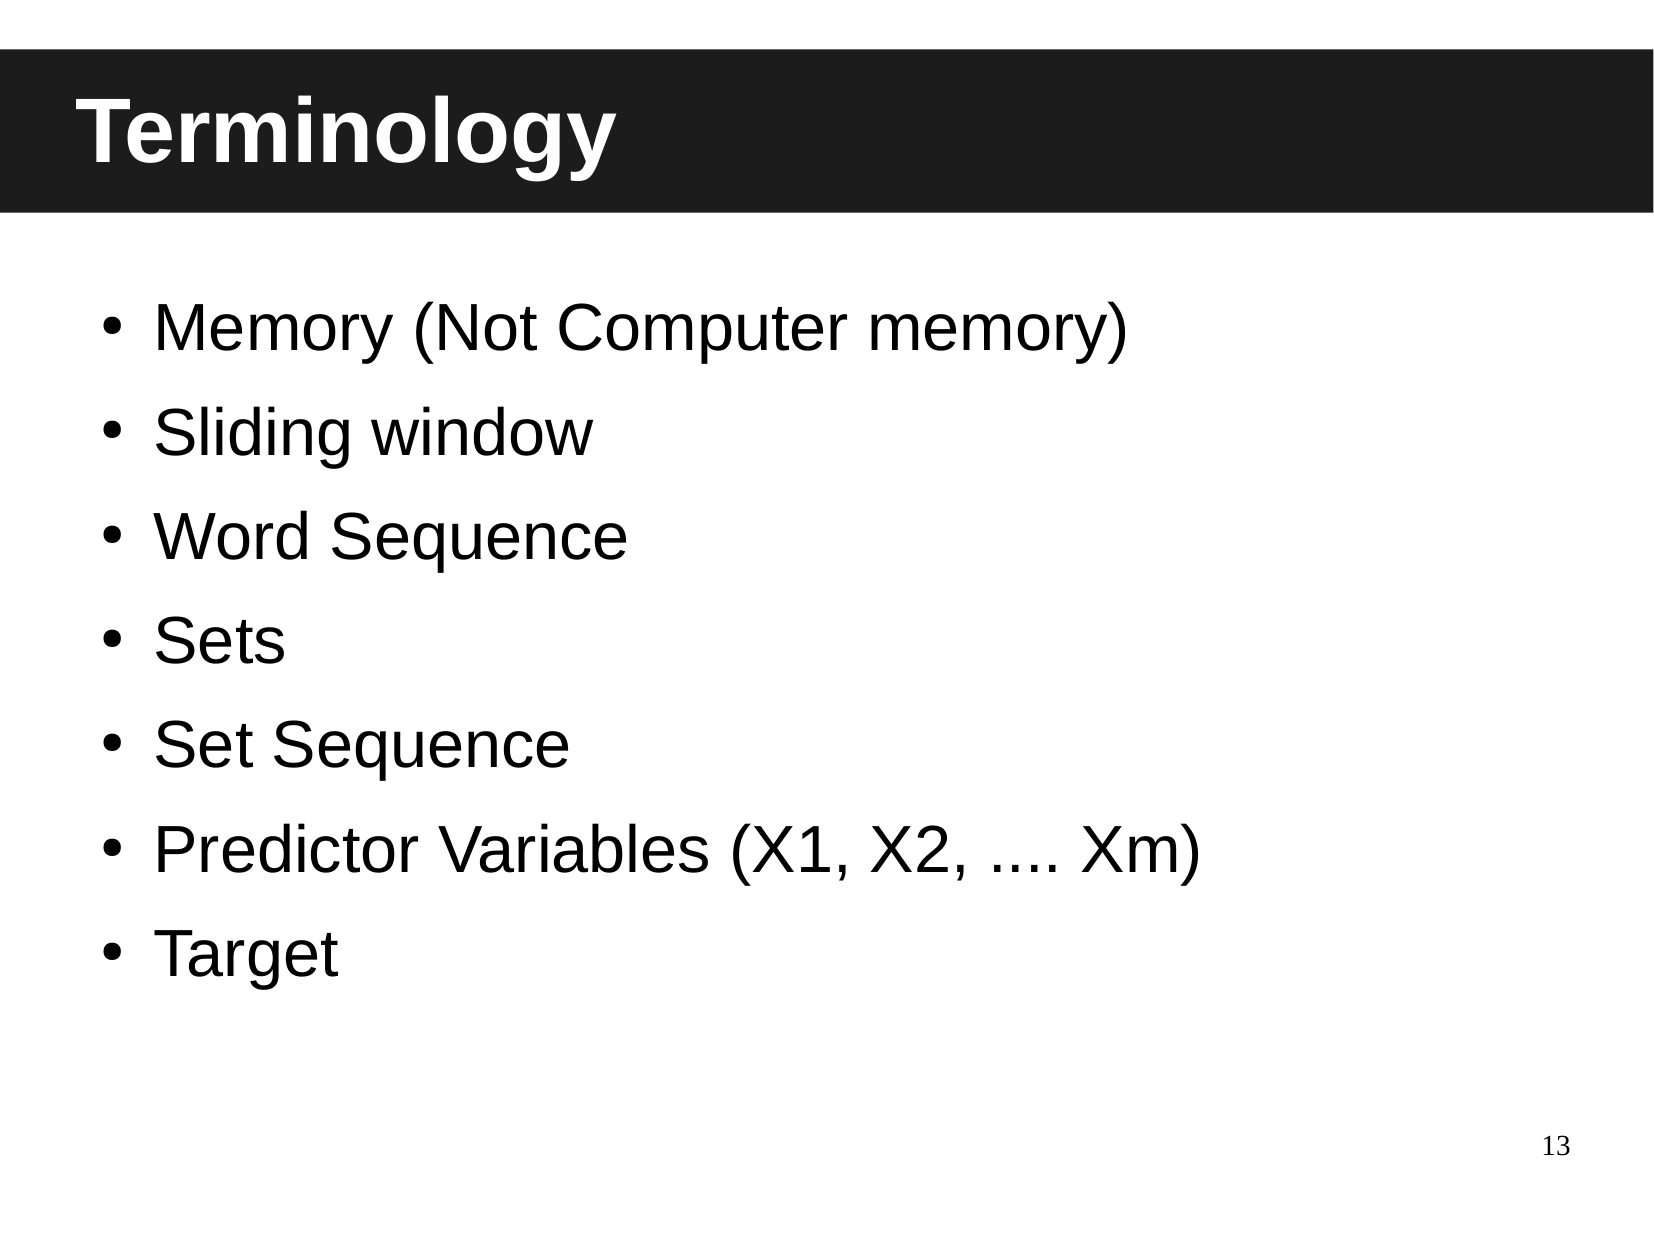

# Terminology
Memory (Not Computer memory)
Sliding window
Word Sequence
Sets
Set Sequence
Predictor Variables (X1, X2, .... Xm)
Target
13